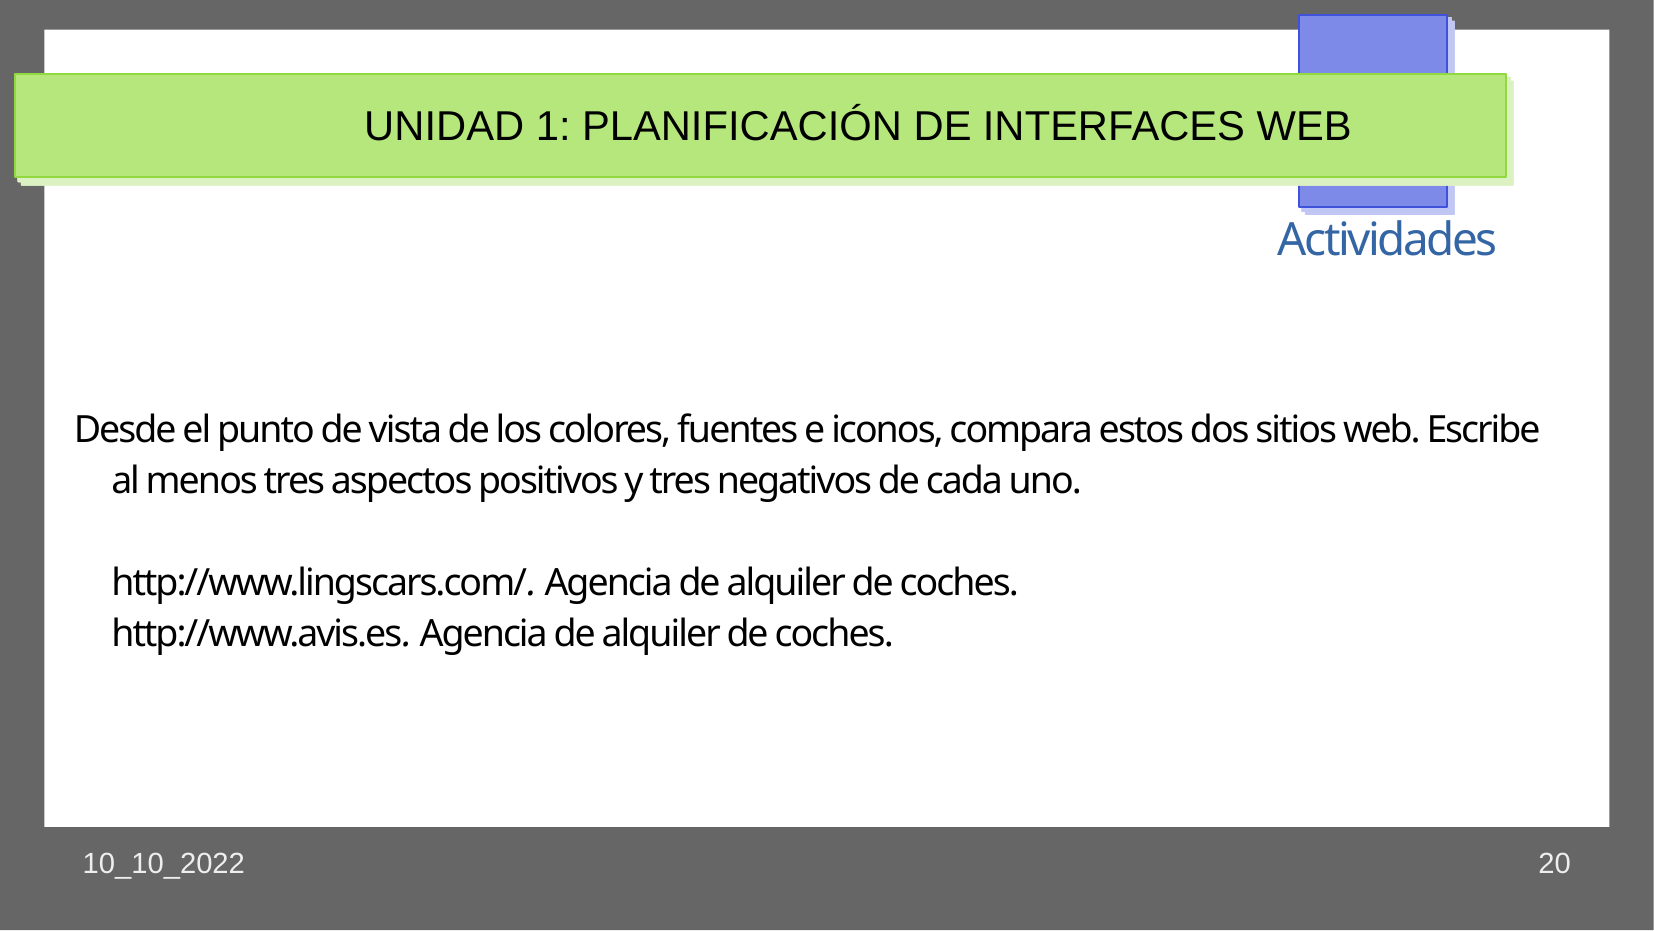

# UNIDAD 1: PLANIFICACIÓN DE INTERFACES WEB
																Actividades
Desde el punto de vista de los colores, fuentes e iconos, compara estos dos sitios web. Escribe al menos tres aspectos positivos y tres negativos de cada uno.
http://www.lingscars.com/. Agencia de alquiler de coches.
http://www.avis.es. Agencia de alquiler de coches.
10_10_2022
20